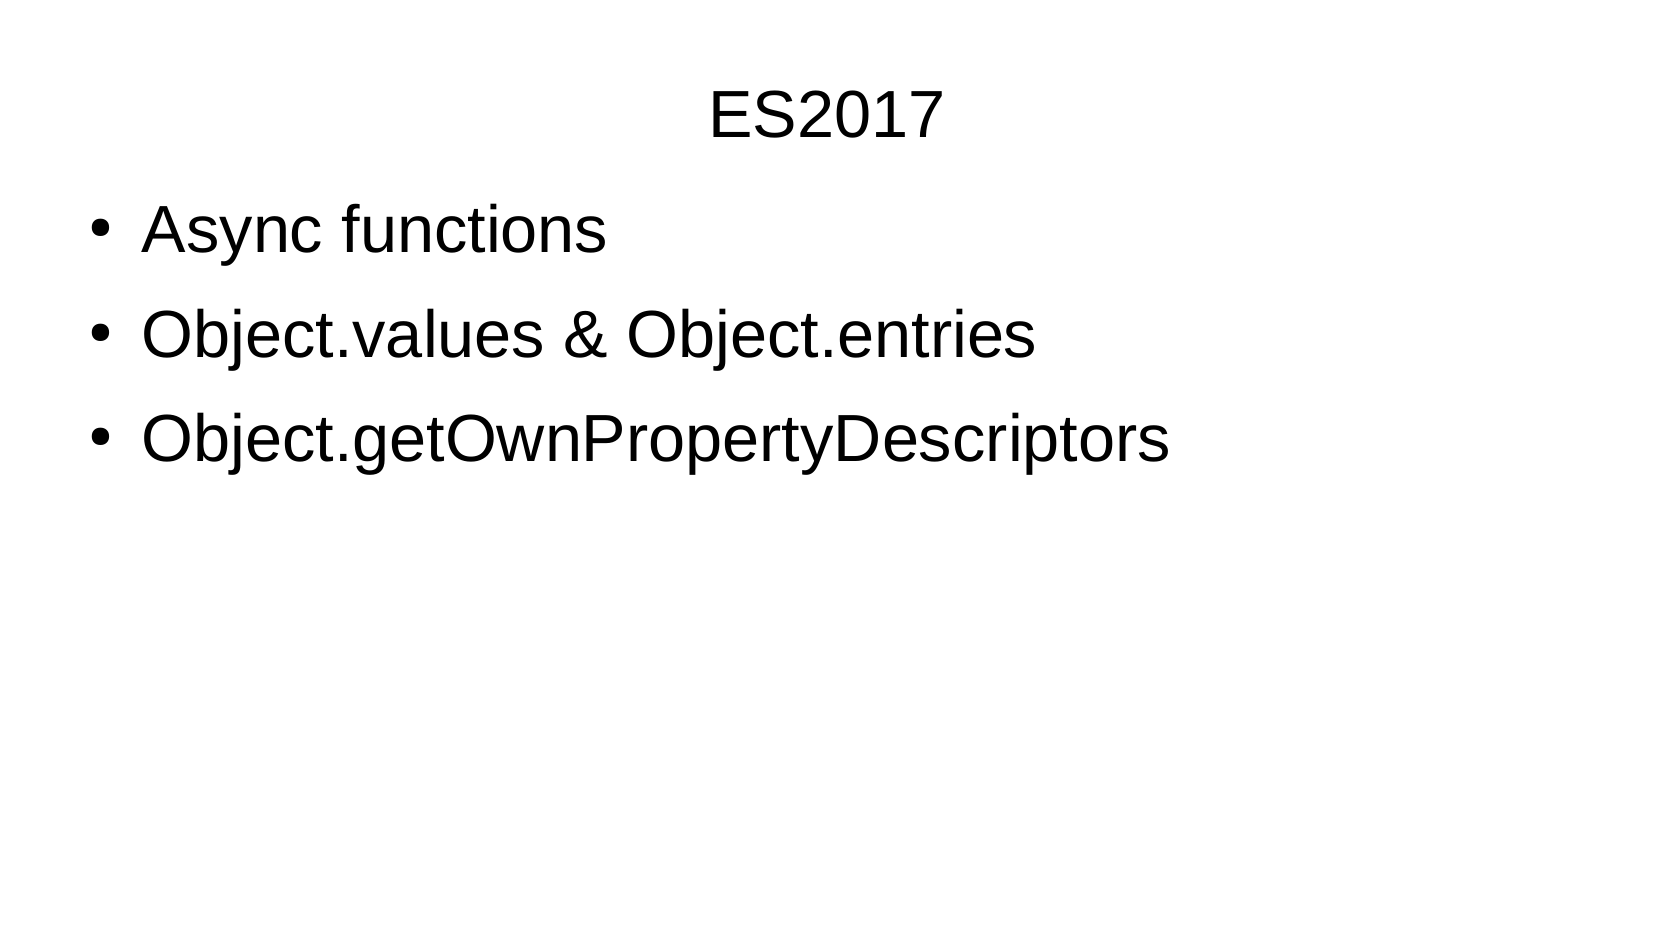

# ES2017
Async functions
Object.values & Object.entries
Object.getOwnPropertyDescriptors